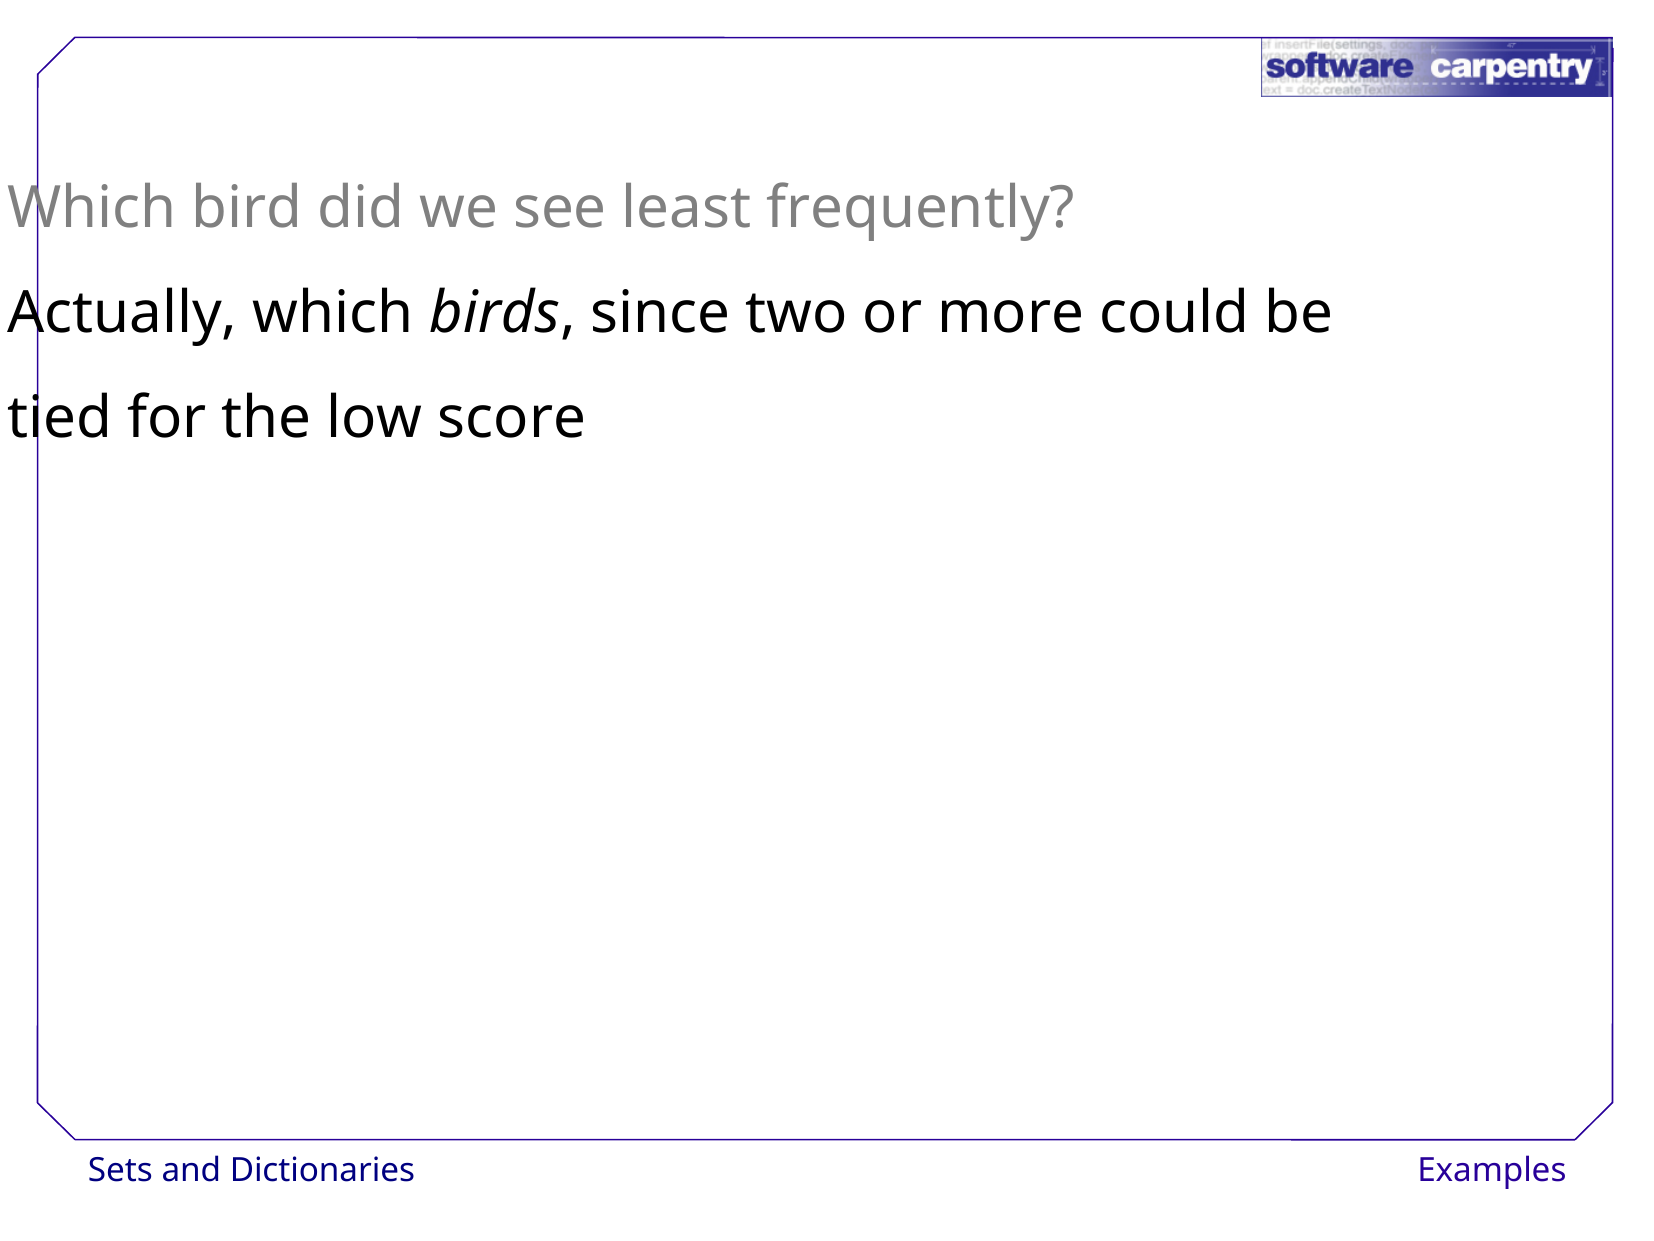

Which bird did we see least frequently?
Actually, which birds, since two or more could be
tied for the low score